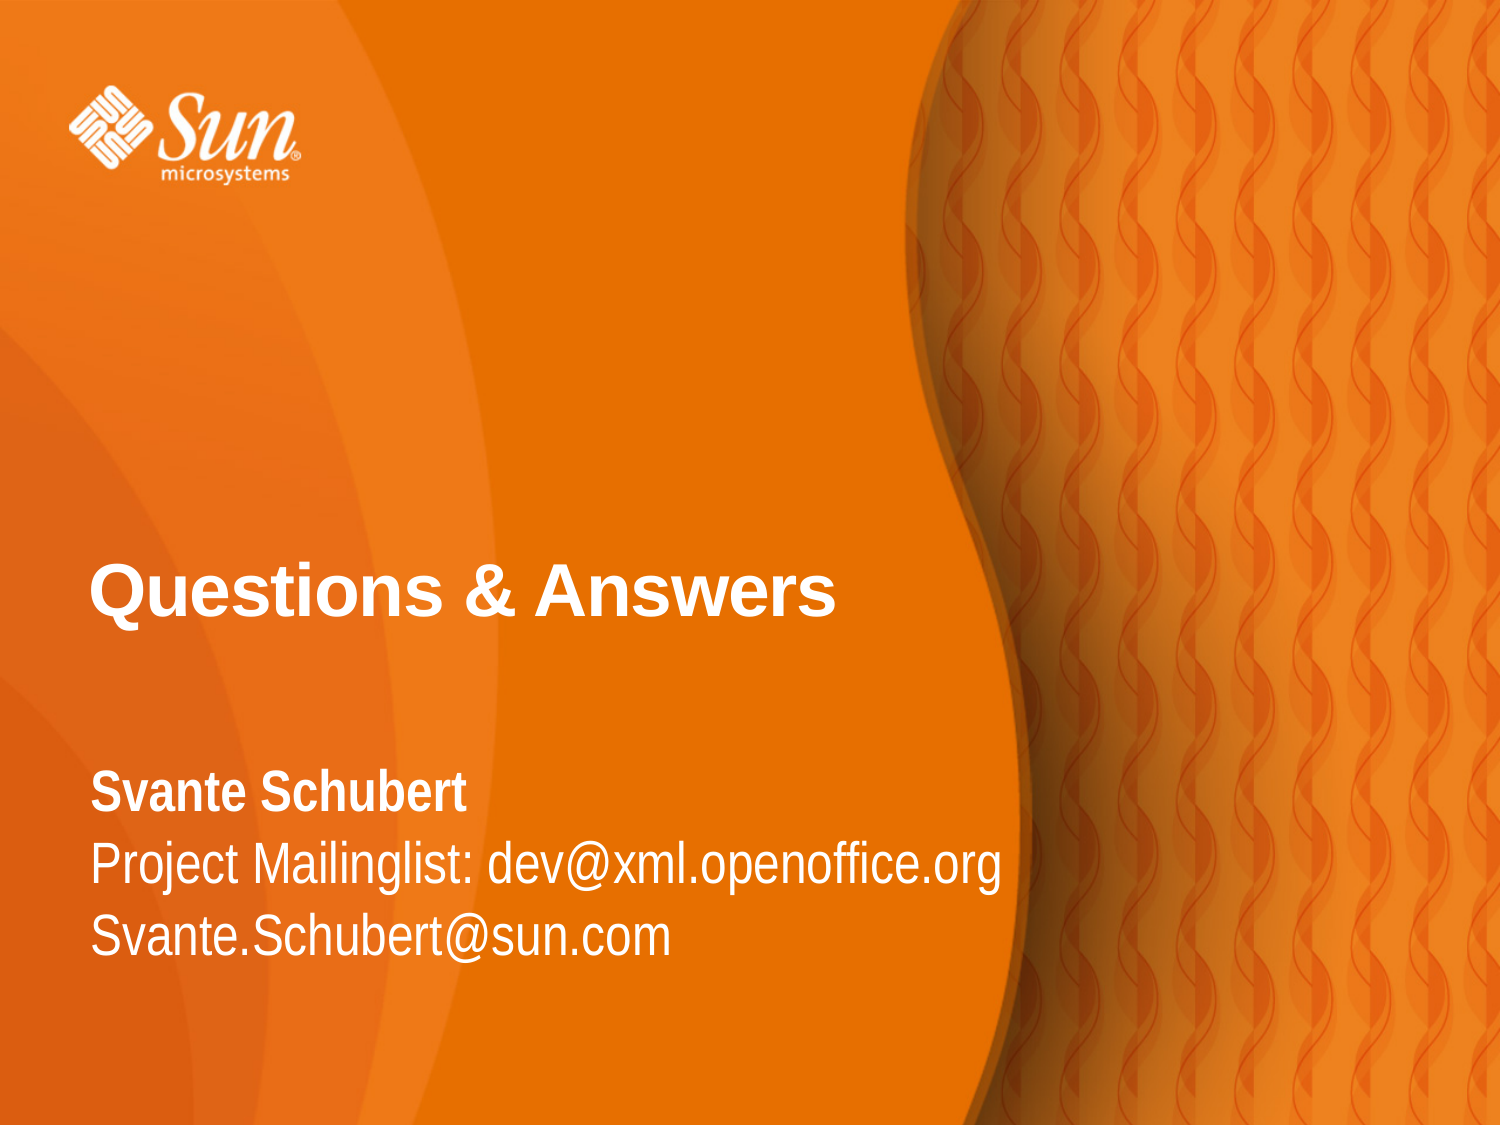

# Questions & Answers
Svante Schubert
Project Mailinglist: dev@xml.openoffice.org
Svante.Schubert@sun.com